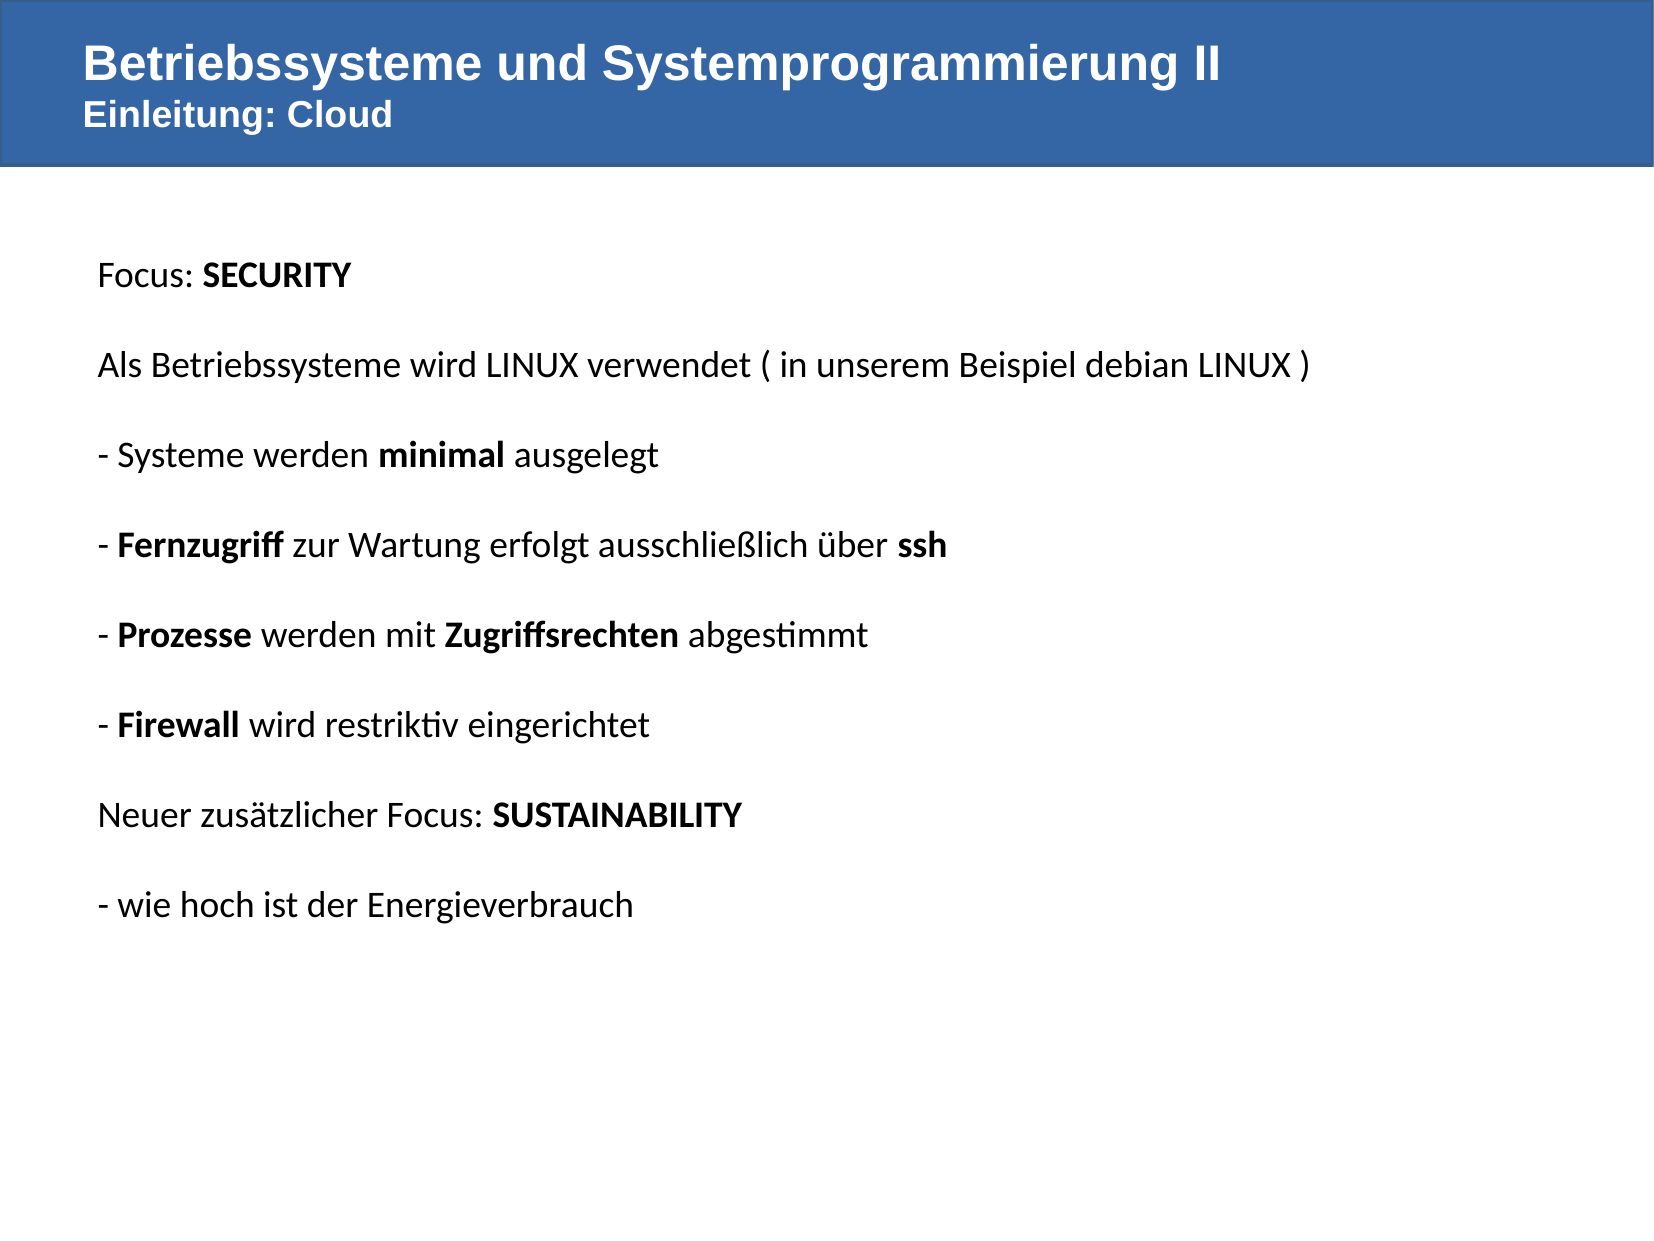

# Betriebssysteme und Systemprogrammierung II Einleitung: Cloud
Focus: SECURITY
Als Betriebssysteme wird LINUX verwendet ( in unserem Beispiel debian LINUX )
- Systeme werden minimal ausgelegt
- Fernzugriff zur Wartung erfolgt ausschließlich über ssh
- Prozesse werden mit Zugriffsrechten abgestimmt
- Firewall wird restriktiv eingerichtet
Neuer zusätzlicher Focus: SUSTAINABILITY
- wie hoch ist der Energieverbrauch